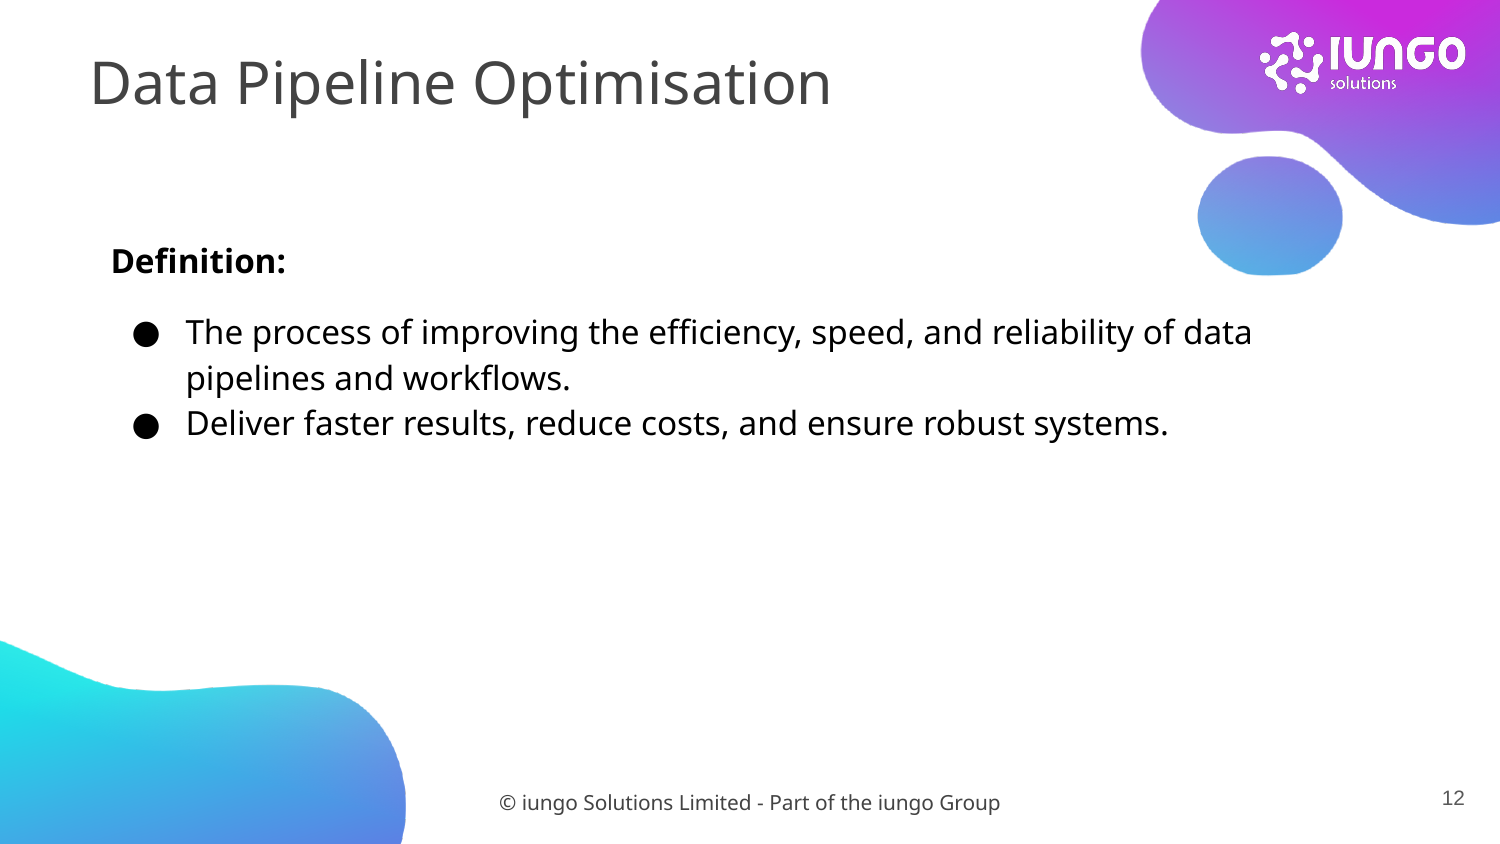

# Data Pipeline Optimisation
Definition:
The process of improving the efficiency, speed, and reliability of data pipelines and workflows.
Deliver faster results, reduce costs, and ensure robust systems.